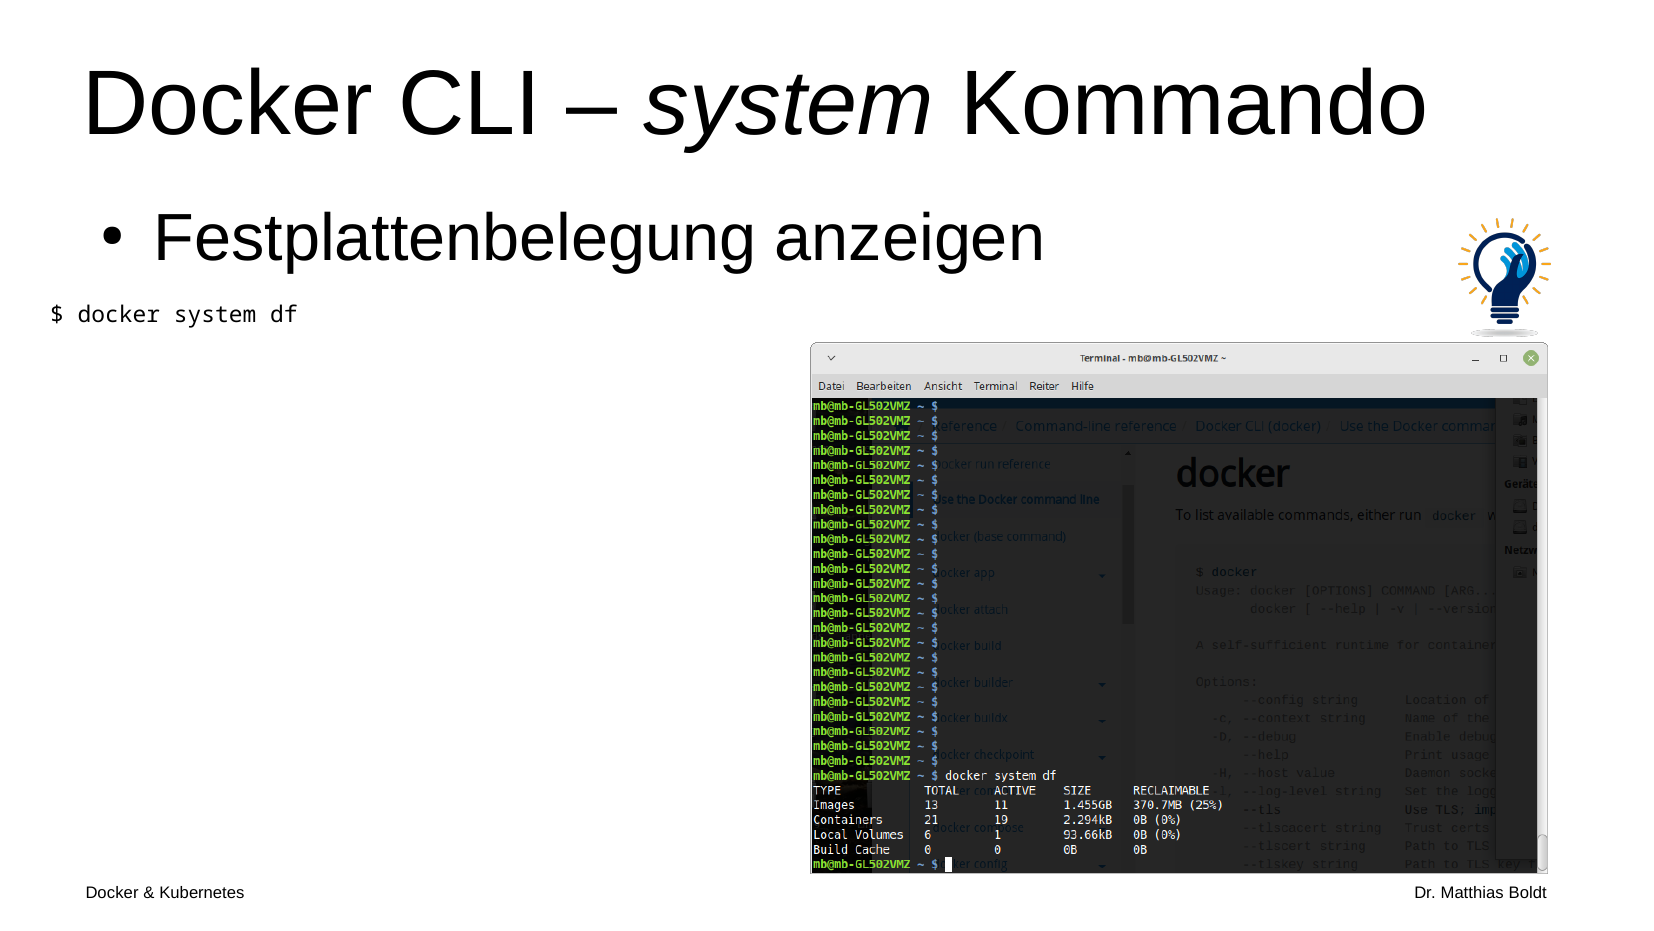

# Docker CLI – system Kommando
Festplattenbelegung anzeigen
$ docker system df
Docker & Kubernetes																Dr. Matthias Boldt